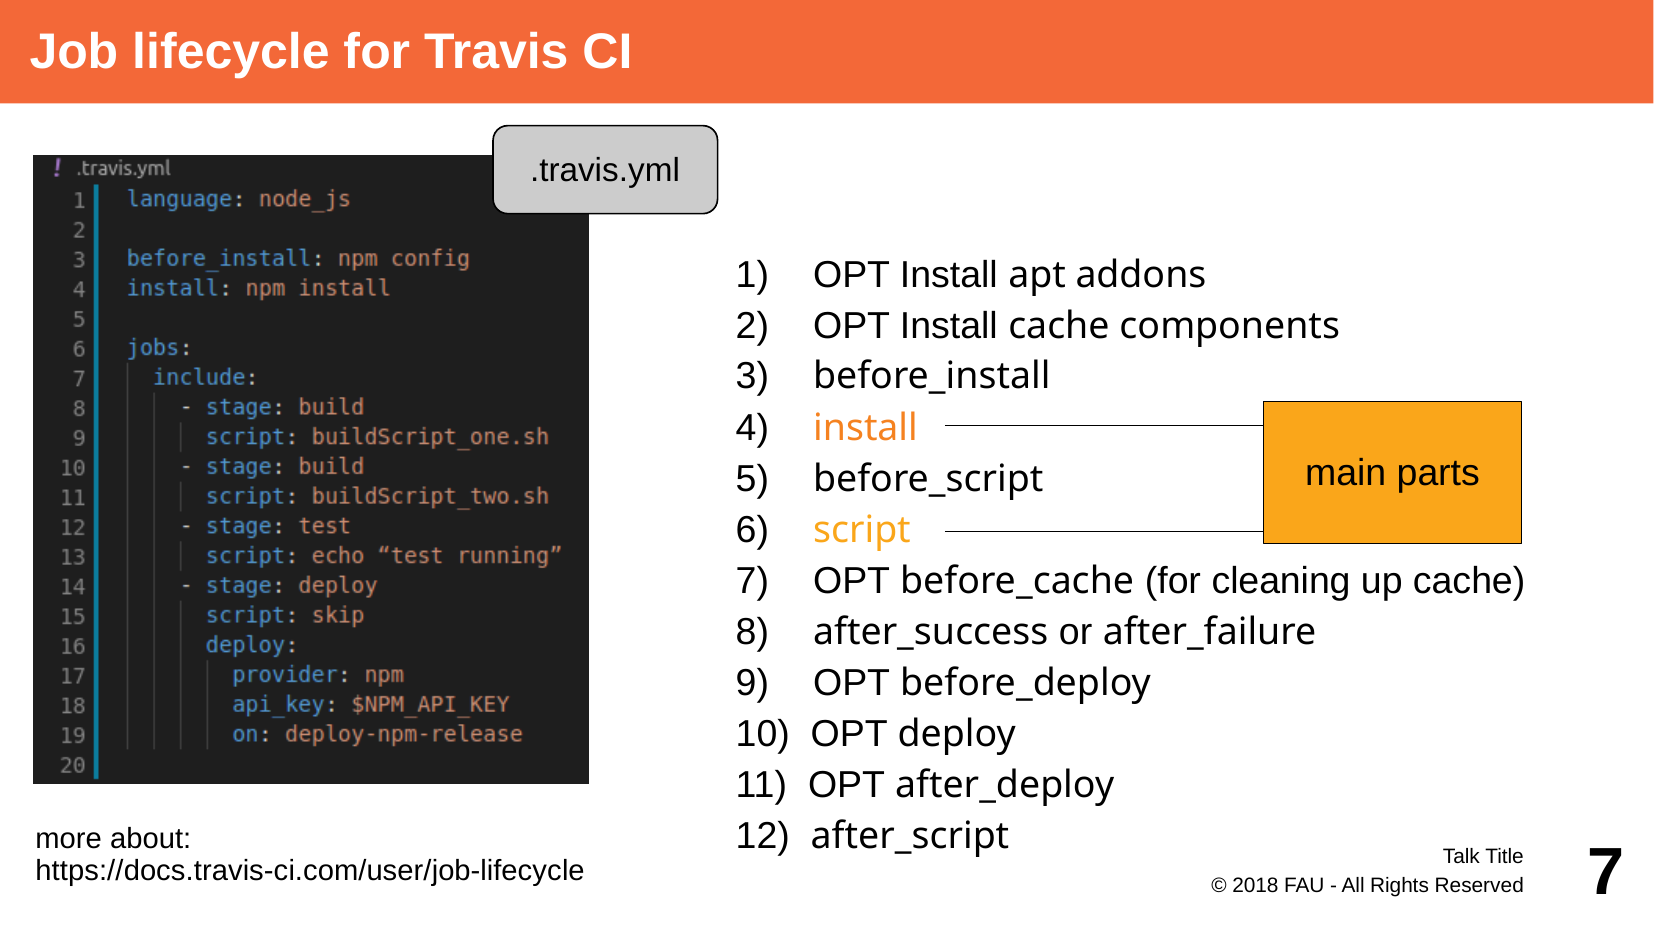

# Job lifecycle for Travis CI
.travis.yml
 OPT Install apt addons
 OPT Install cache components
 before_install
 install
 before_script
 script
 OPT before_cache (for cleaning up cache)
 after_success or after_failure
 OPT before_deploy
 OPT deploy
 OPT after_deploy
 after_script
main parts
more about: https://docs.travis-ci.com/user/job-lifecycle
Talk Title
7
© 2018 FAU - All Rights Reserved